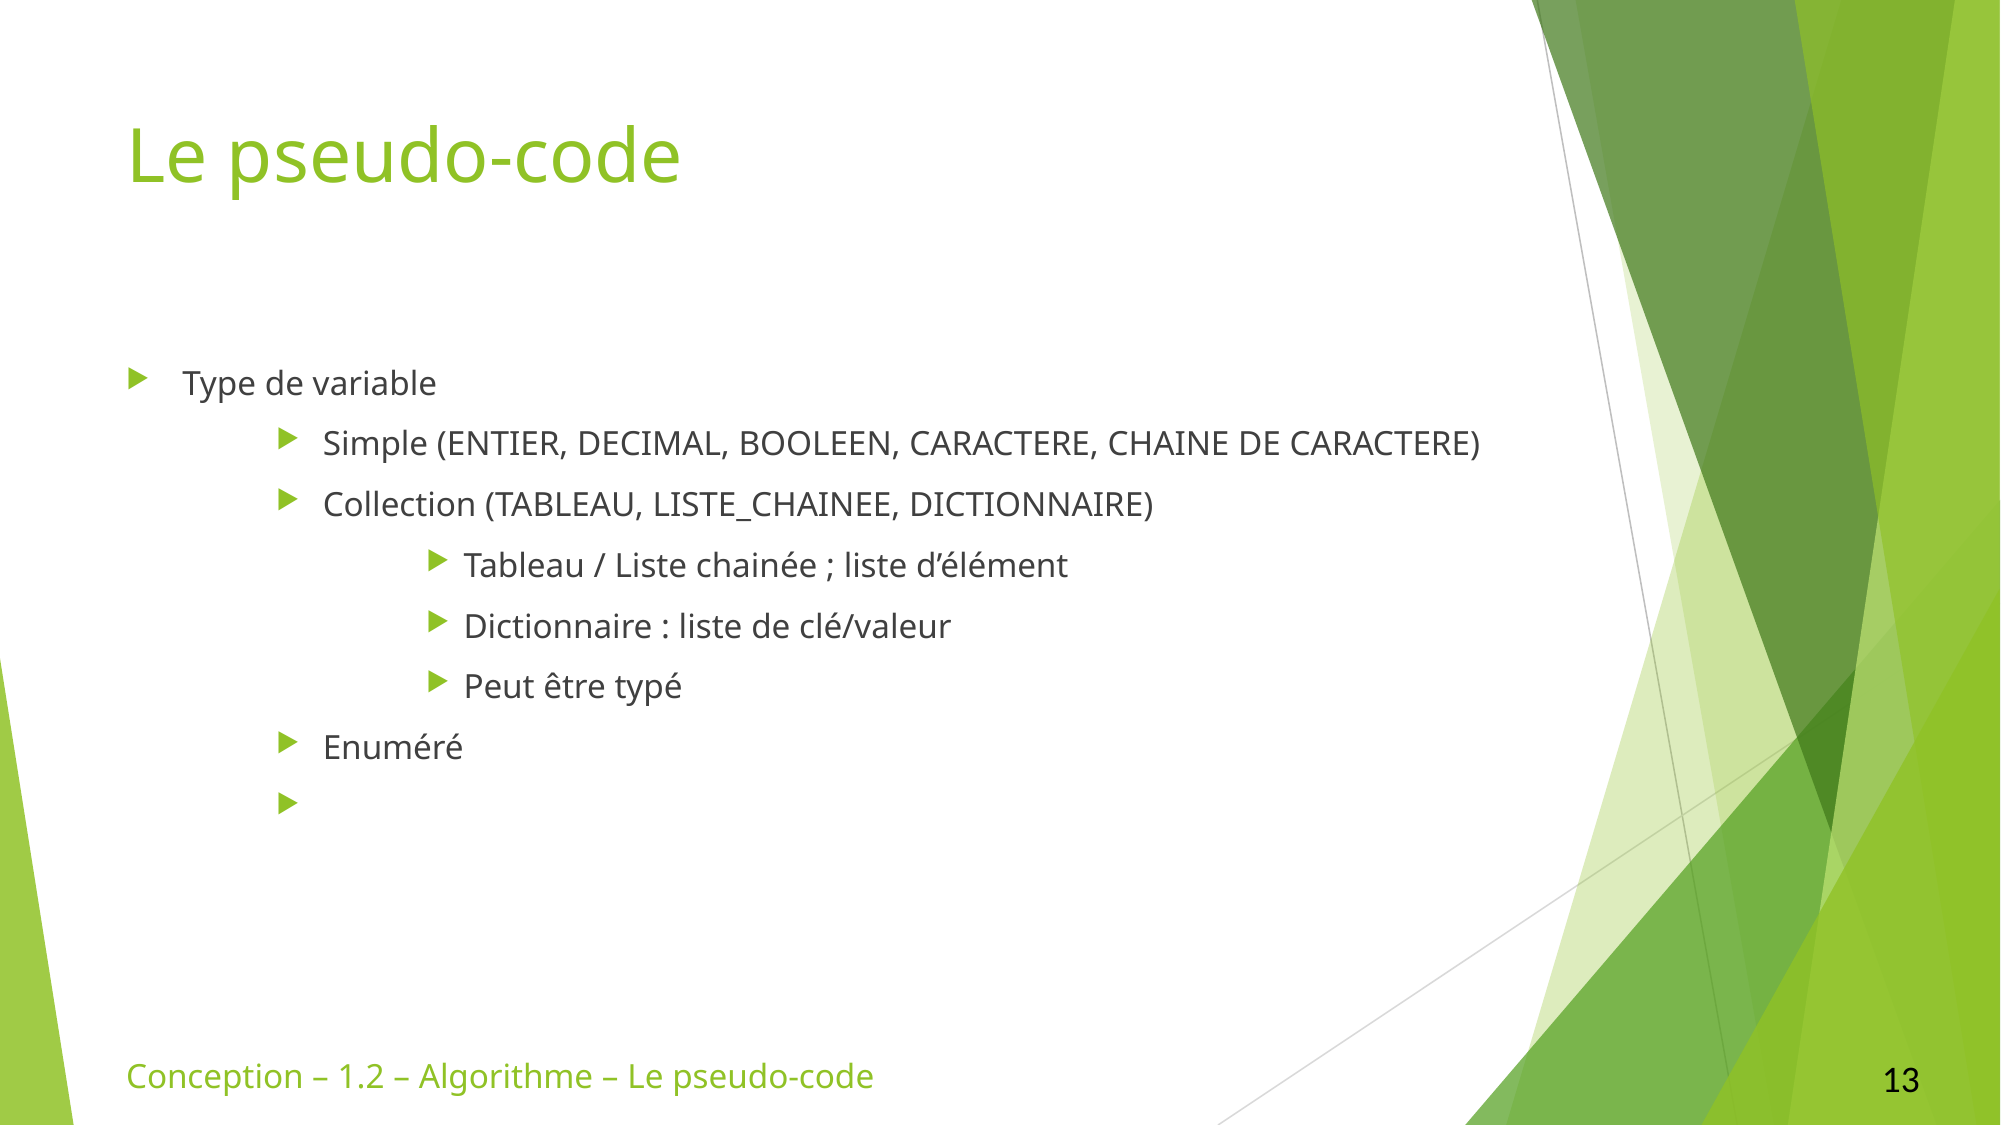

# Le pseudo-code
Type de variable
Simple (ENTIER, DECIMAL, BOOLEEN, CARACTERE, CHAINE DE CARACTERE)
Collection (TABLEAU, LISTE_CHAINEE, DICTIONNAIRE)
Tableau / Liste chainée ; liste d’élément
Dictionnaire : liste de clé/valeur
Peut être typé
Enuméré
Conception – 1.2 – Algorithme – Le pseudo-code